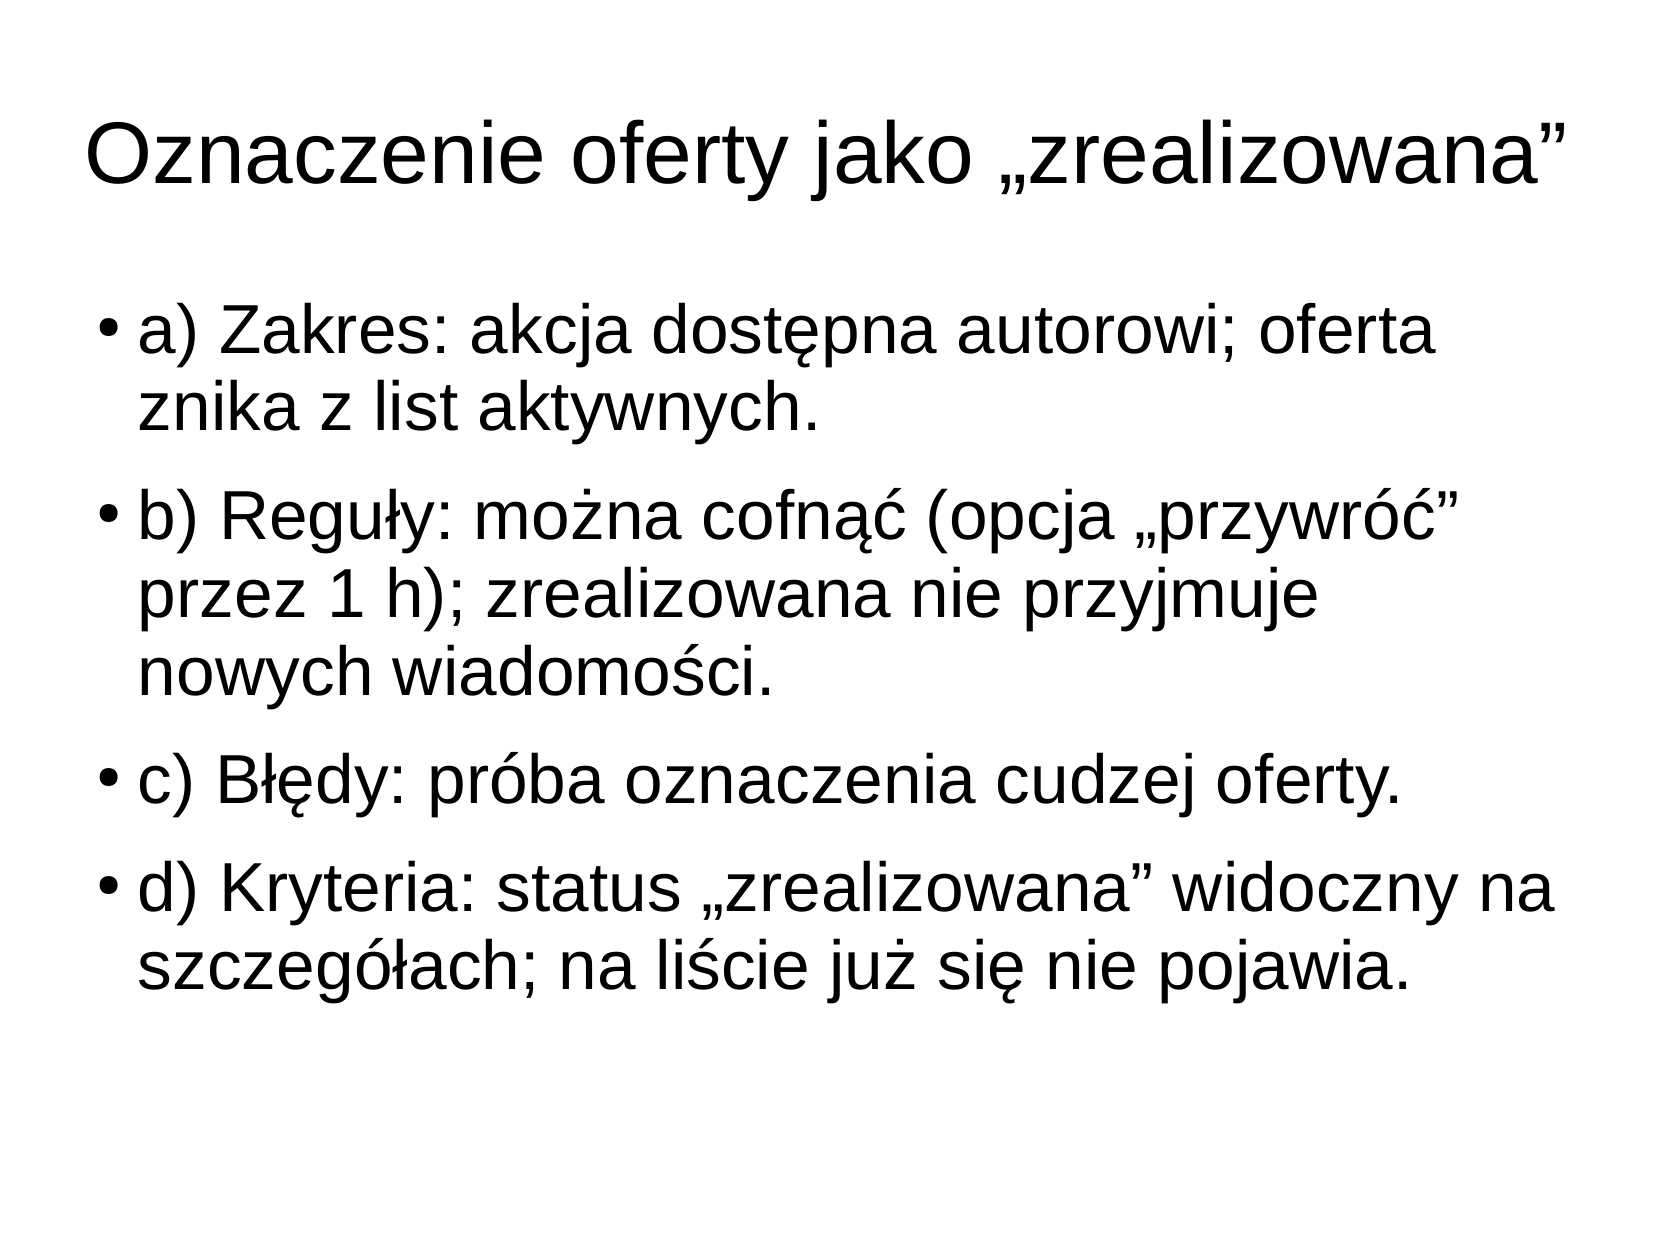

# Oznaczenie oferty jako „zrealizowana”
a) Zakres: akcja dostępna autorowi; oferta znika z list aktywnych.
b) Reguły: można cofnąć (opcja „przywróć” przez 1 h); zrealizowana nie przyjmuje nowych wiadomości.
c) Błędy: próba oznaczenia cudzej oferty.
d) Kryteria: status „zrealizowana” widoczny na szczegółach; na liście już się nie pojawia.